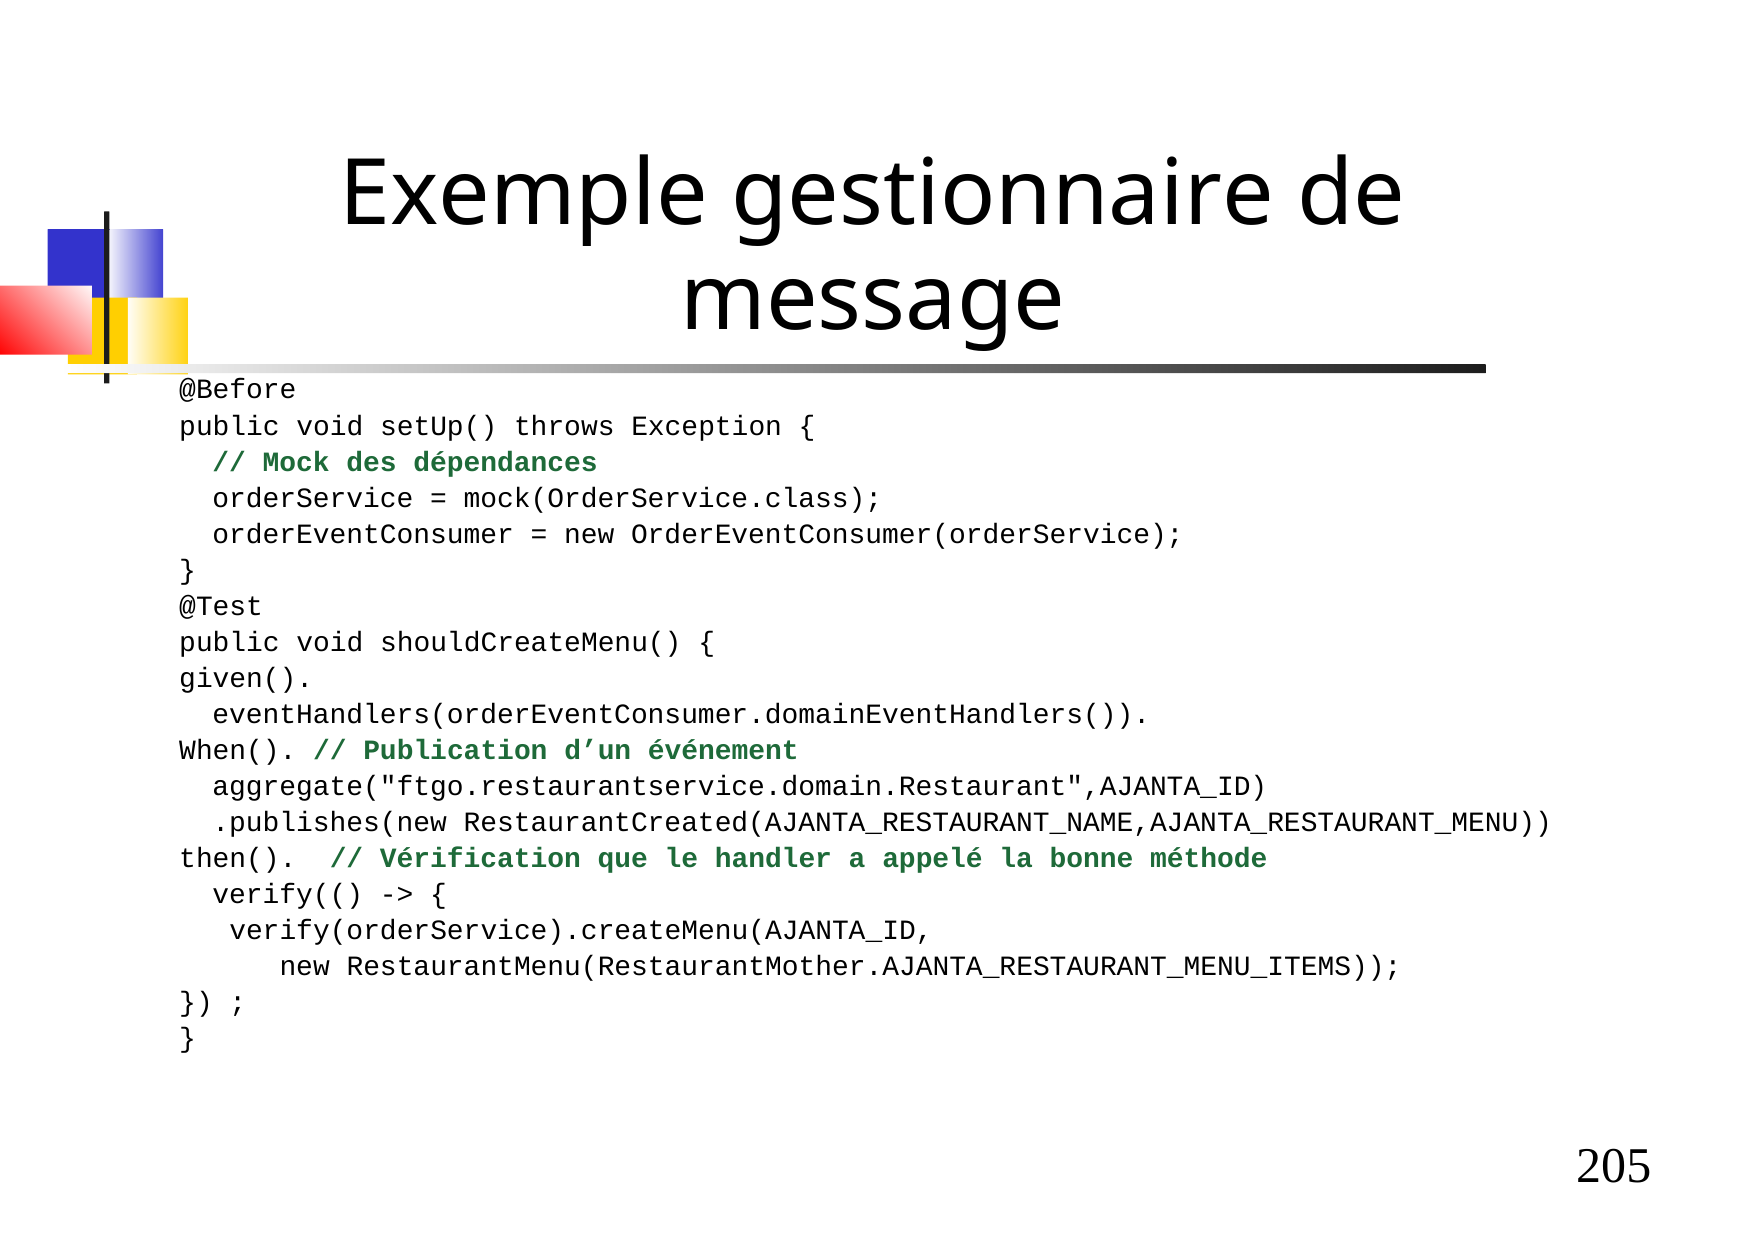

# Exemple gestionnaire de message
@Before
public void setUp() throws Exception {
 // Mock des dépendances
 orderService = mock(OrderService.class);
 orderEventConsumer = new OrderEventConsumer(orderService);
}
@Test
public void shouldCreateMenu() {
given().
 eventHandlers(orderEventConsumer.domainEventHandlers()).
When(). // Publication d’un événement
 aggregate("ftgo.restaurantservice.domain.Restaurant",AJANTA_ID)
 .publishes(new RestaurantCreated(AJANTA_RESTAURANT_NAME,AJANTA_RESTAURANT_MENU))
then(). // Vérification que le handler a appelé la bonne méthode
 verify(() -> {
 verify(orderService).createMenu(AJANTA_ID,
 new RestaurantMenu(RestaurantMother.AJANTA_RESTAURANT_MENU_ITEMS));
}) ;
}